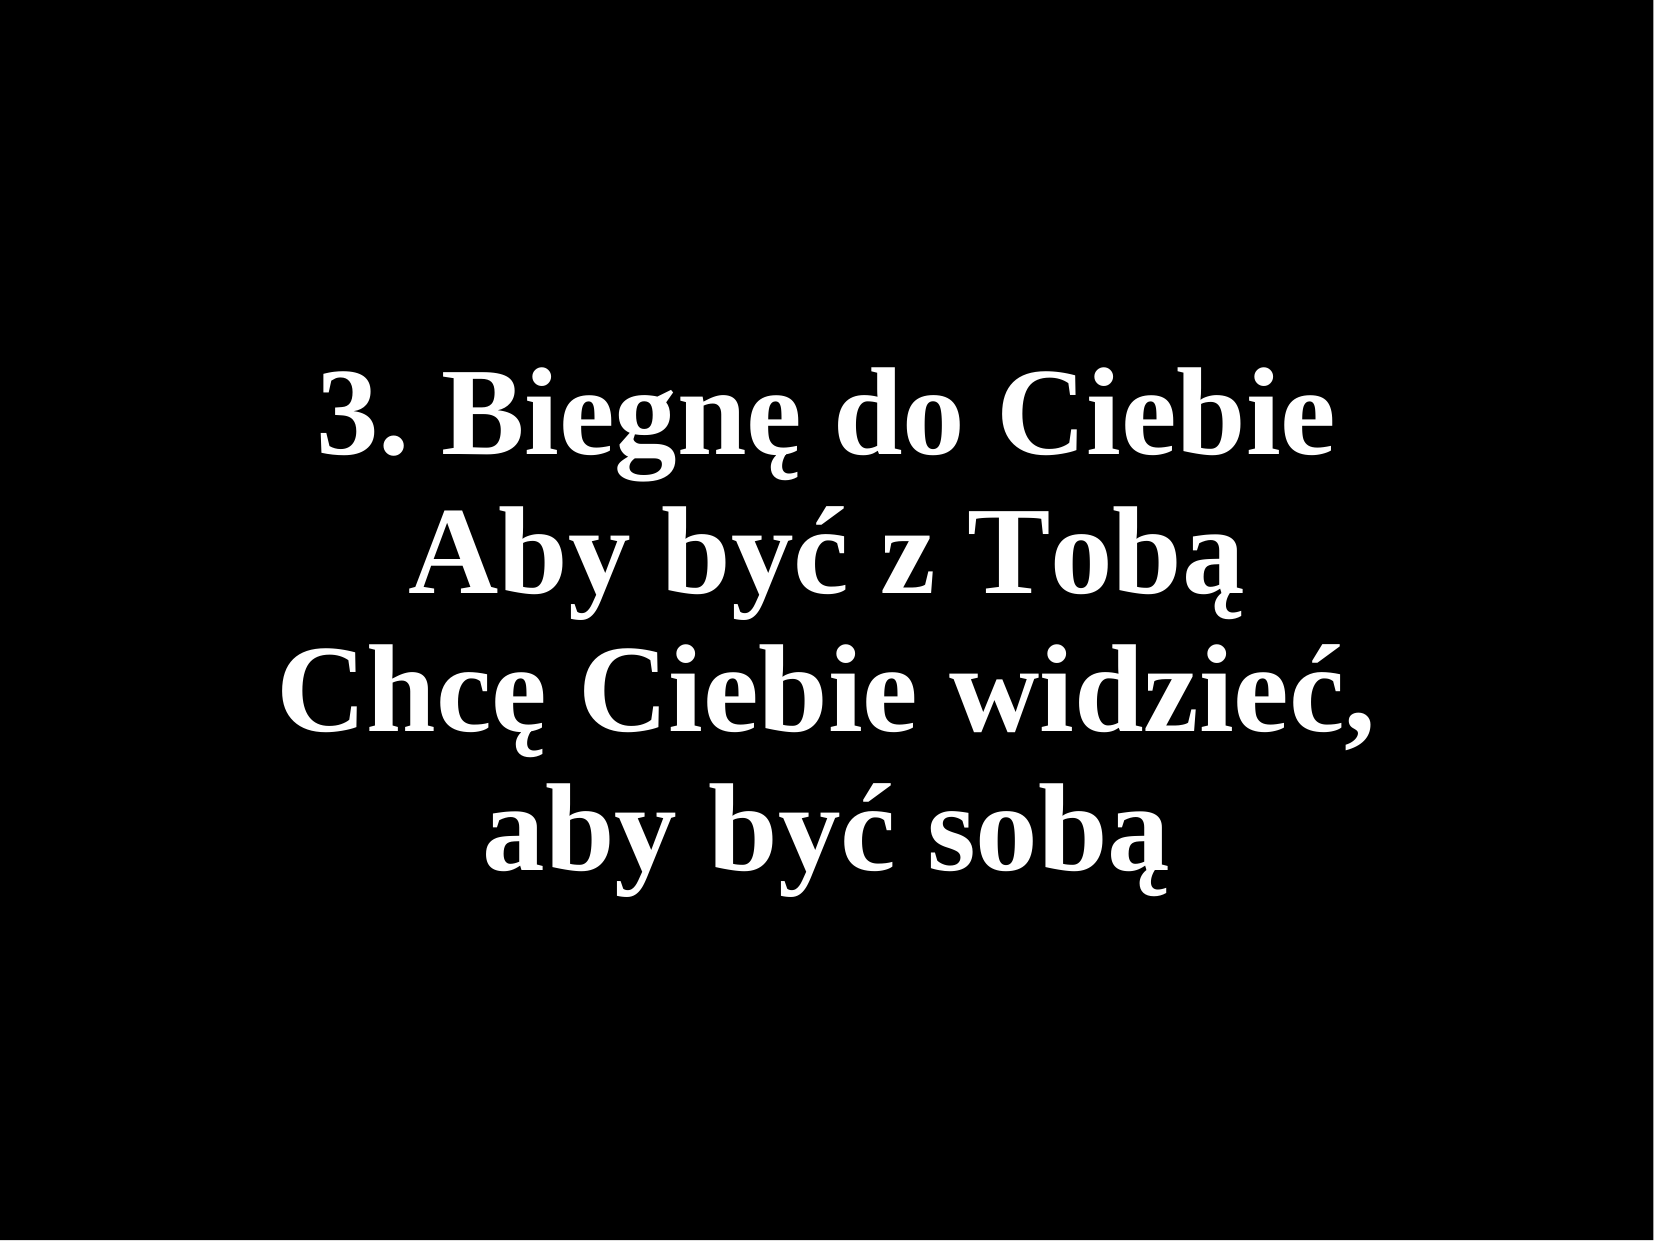

# 3. Biegnę do Ciebie Aby być z Tobą Chcę Ciebie widzieć, aby być sobą